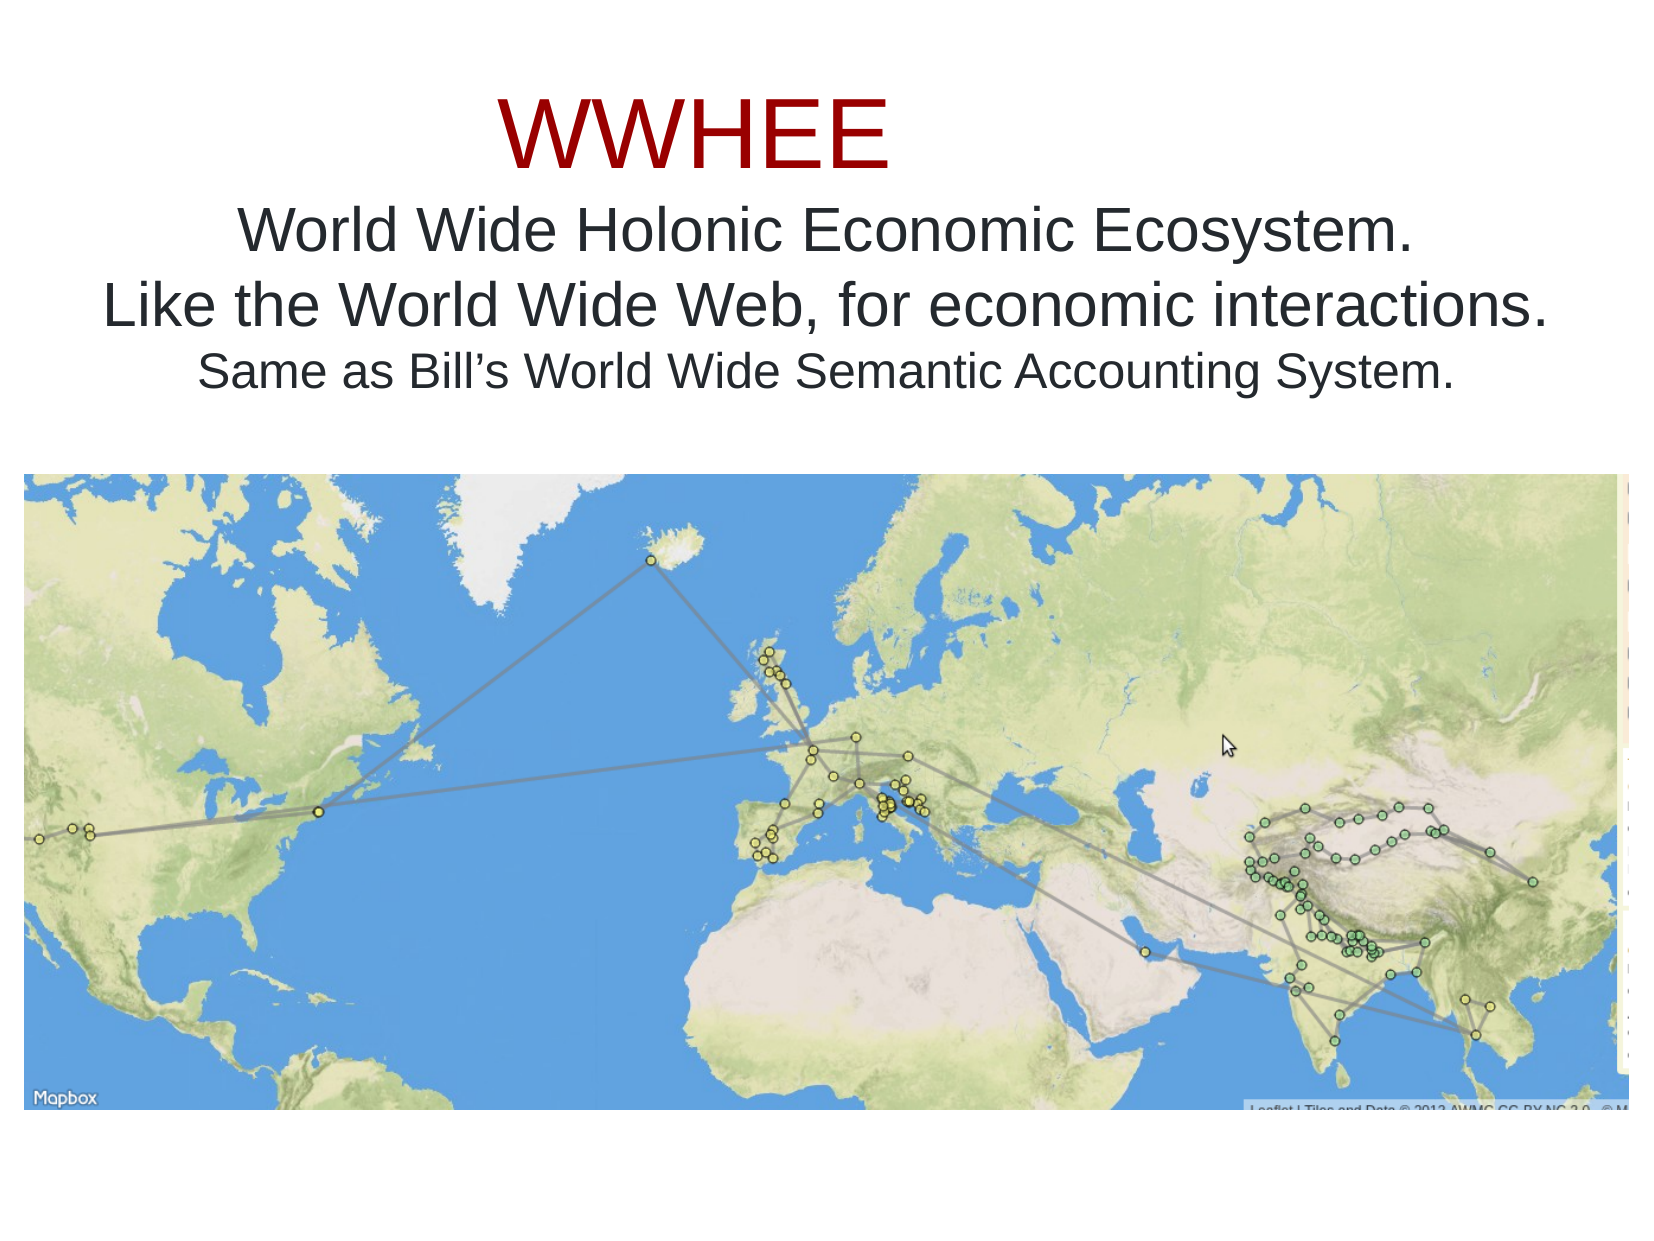

WWHEE
World Wide Holonic Economic Ecosystem.
Like the World Wide Web, for economic interactions.
Same as Bill’s World Wide Semantic Accounting System.